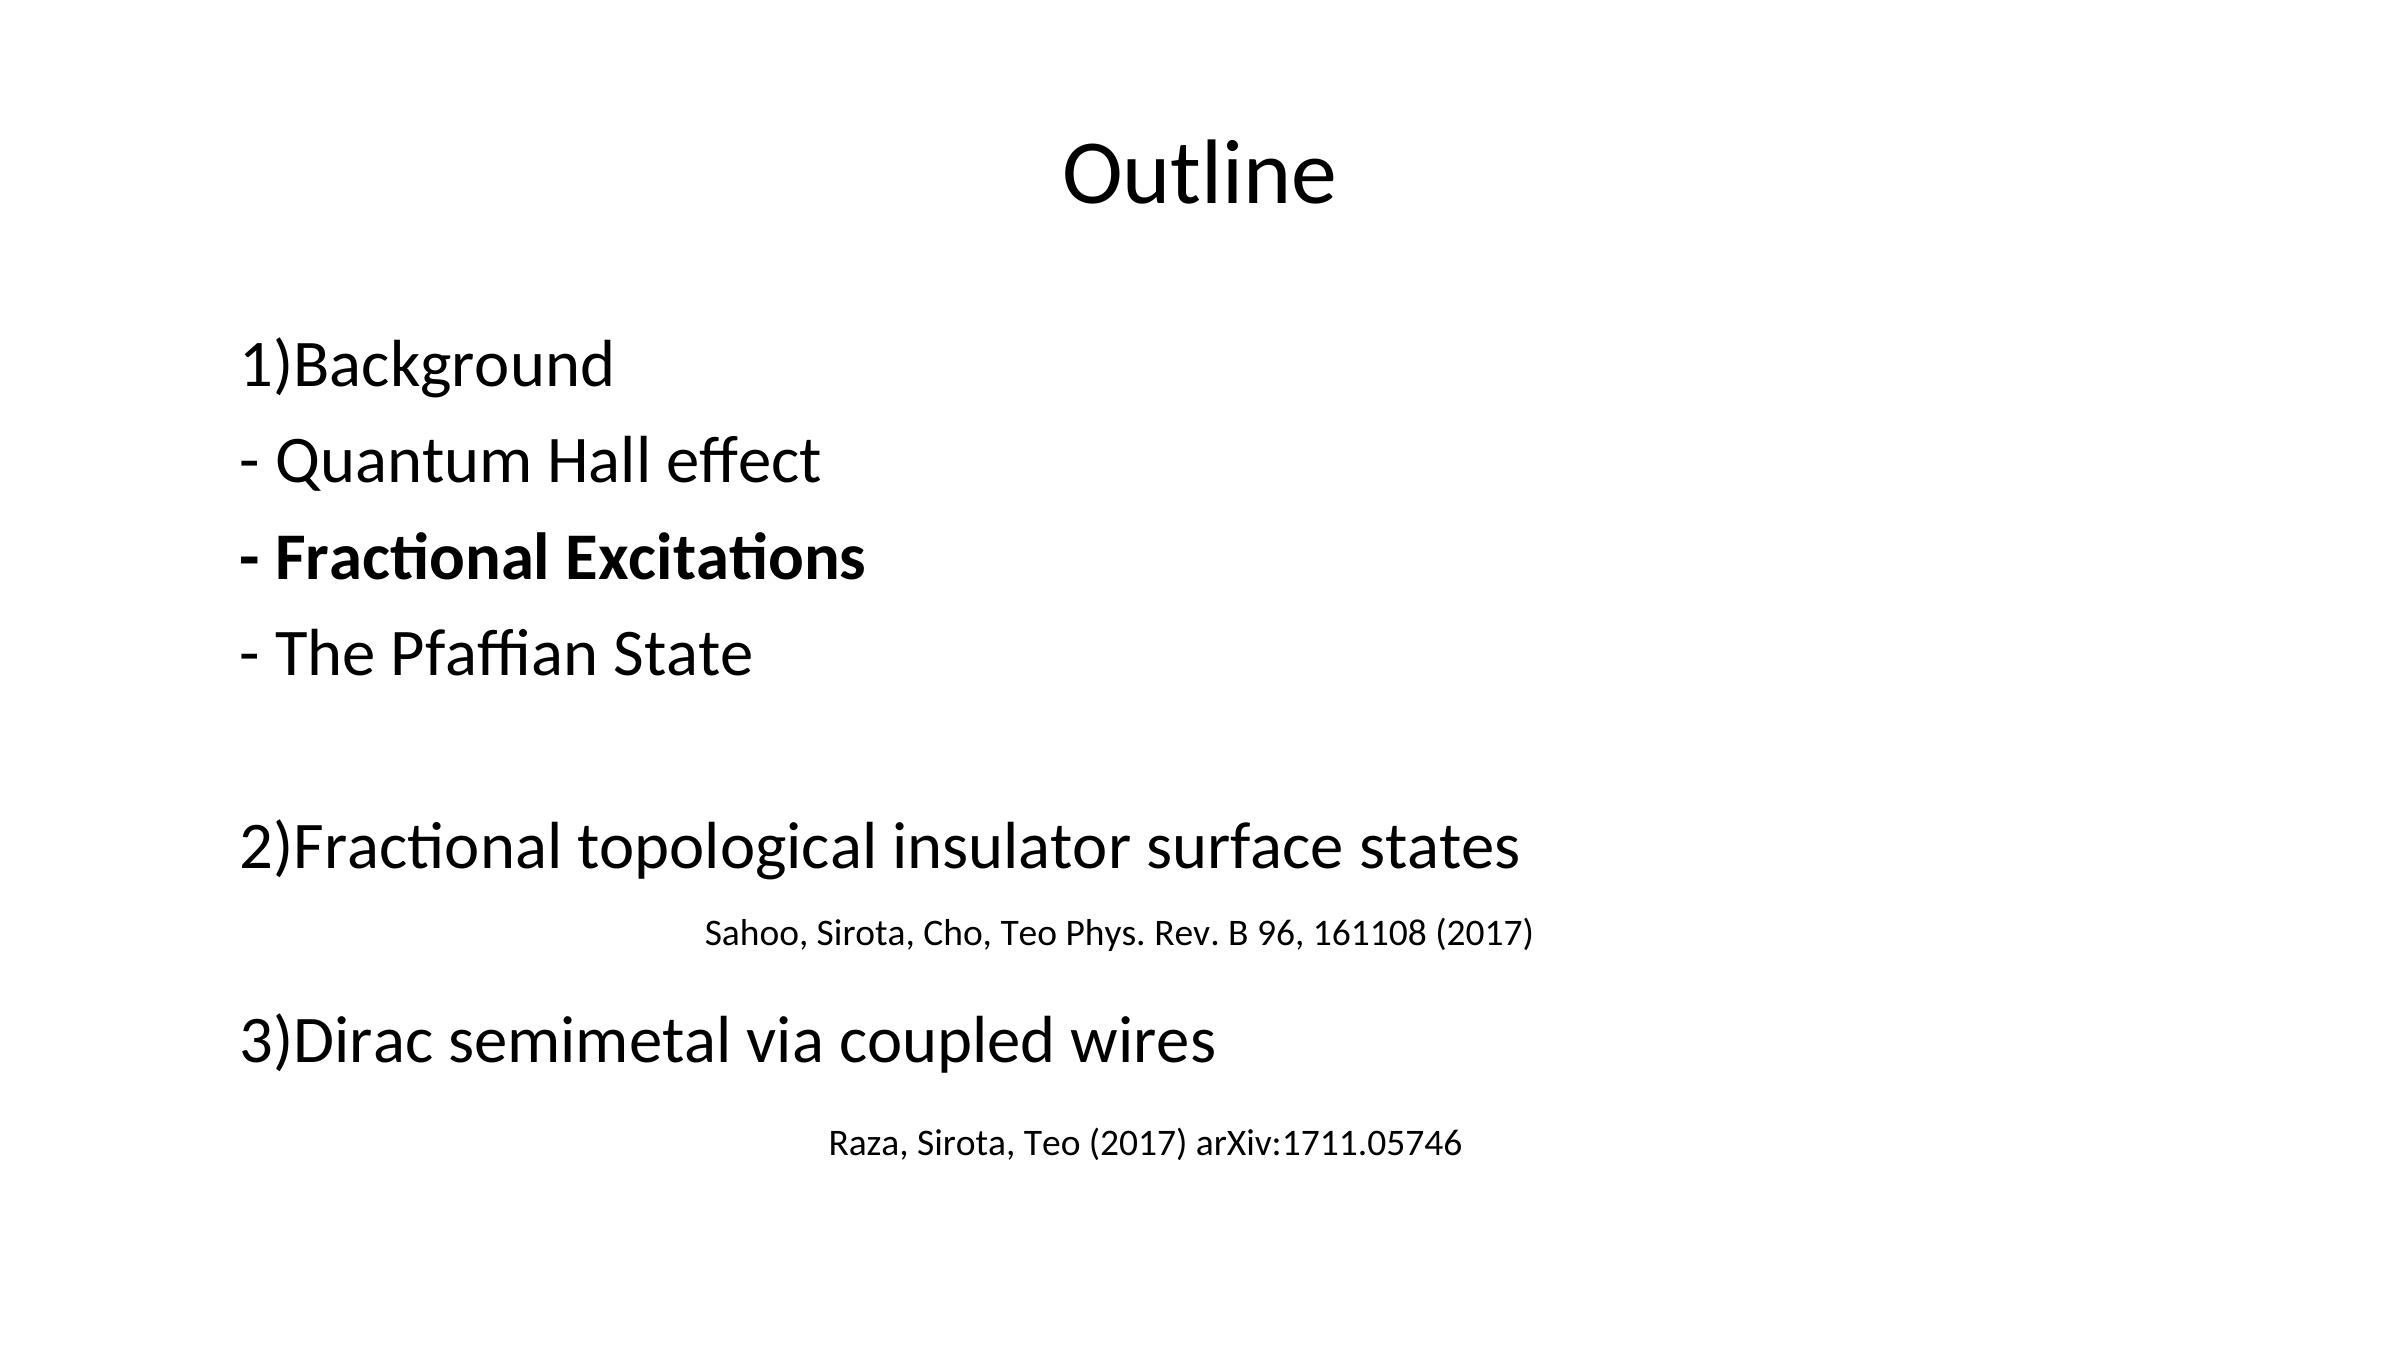

# Outline
1)Background
- Quantum Hall effect
- Fractional Excitations
- The Pfaffian State
2)Fractional topological insulator surface states
3)Dirac semimetal via coupled wires
Sahoo, Sirota, Cho, Teo Phys. Rev. B 96, 161108 (2017)
Raza, Sirota, Teo (2017) arXiv:1711.05746